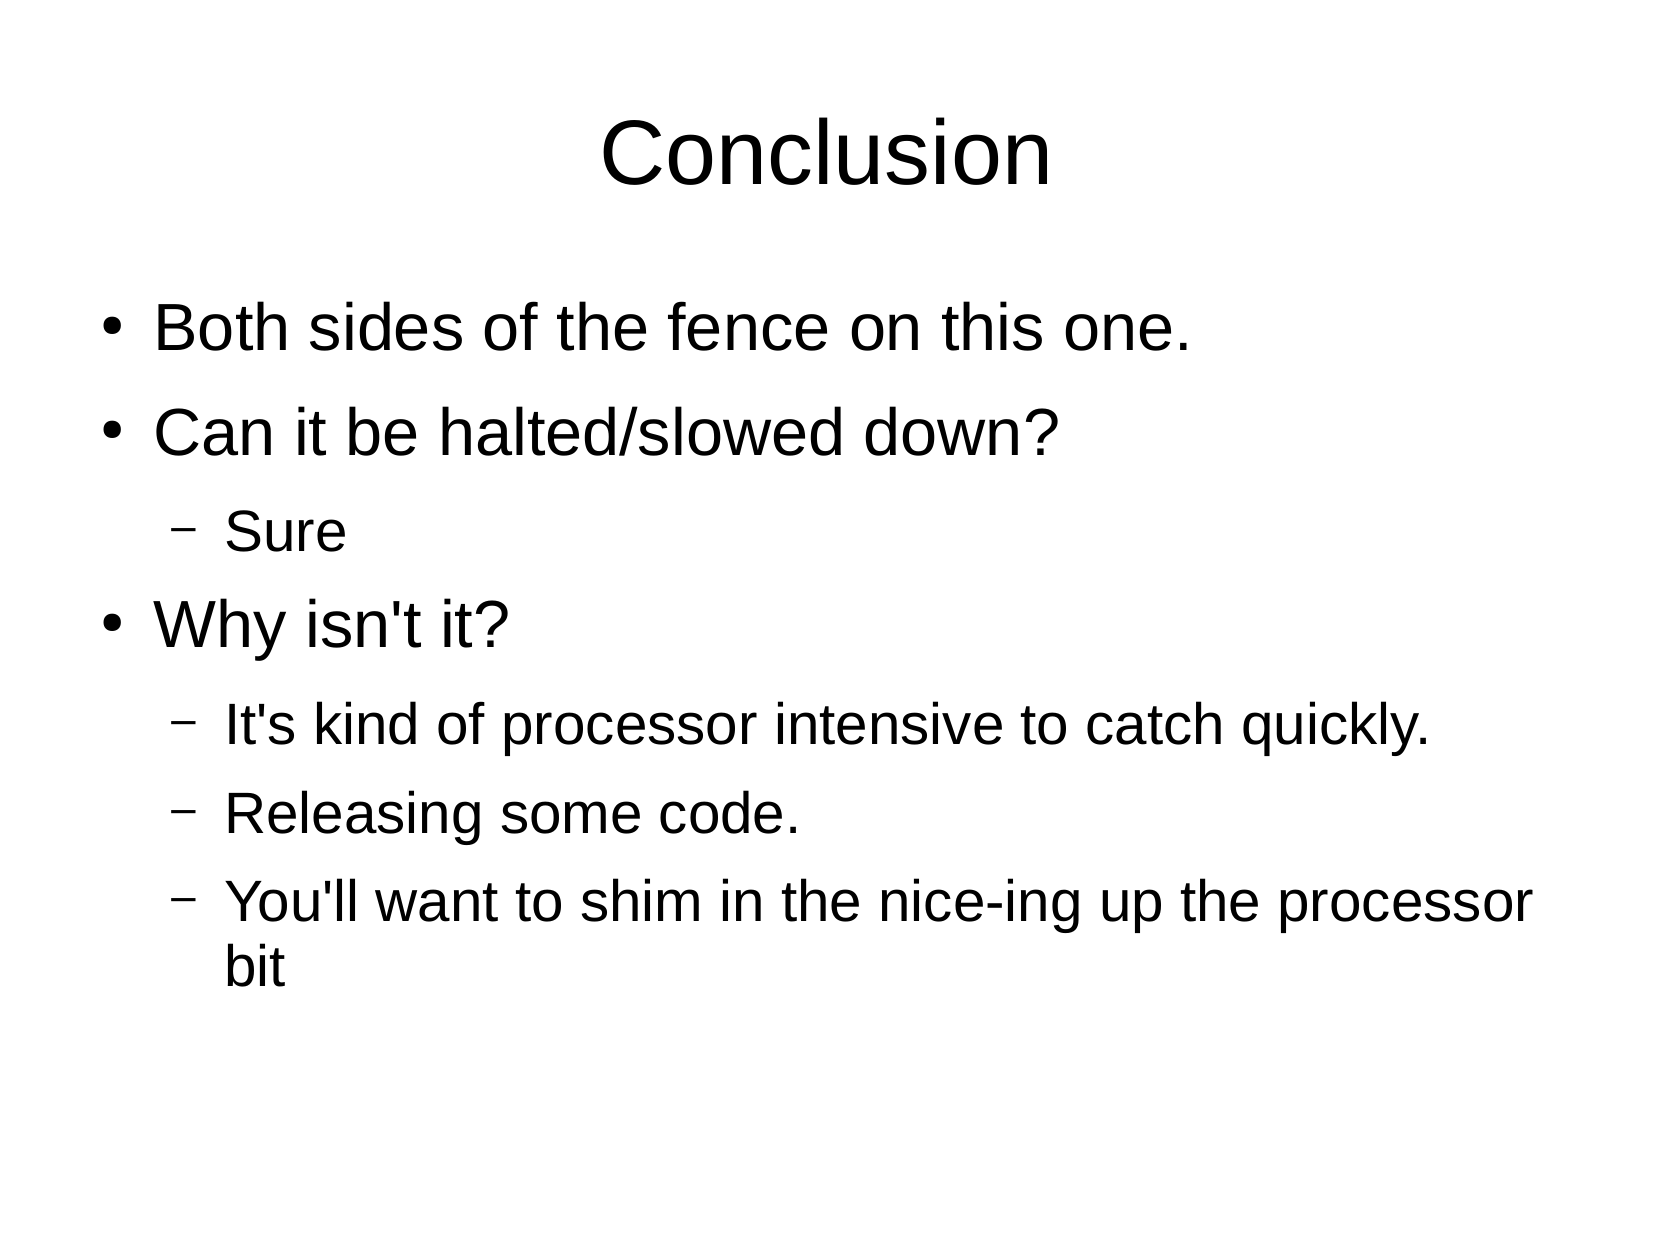

# Conclusion
Both sides of the fence on this one.
Can it be halted/slowed down?
Sure
Why isn't it?
It's kind of processor intensive to catch quickly.
Releasing some code.
You'll want to shim in the nice-ing up the processor bit